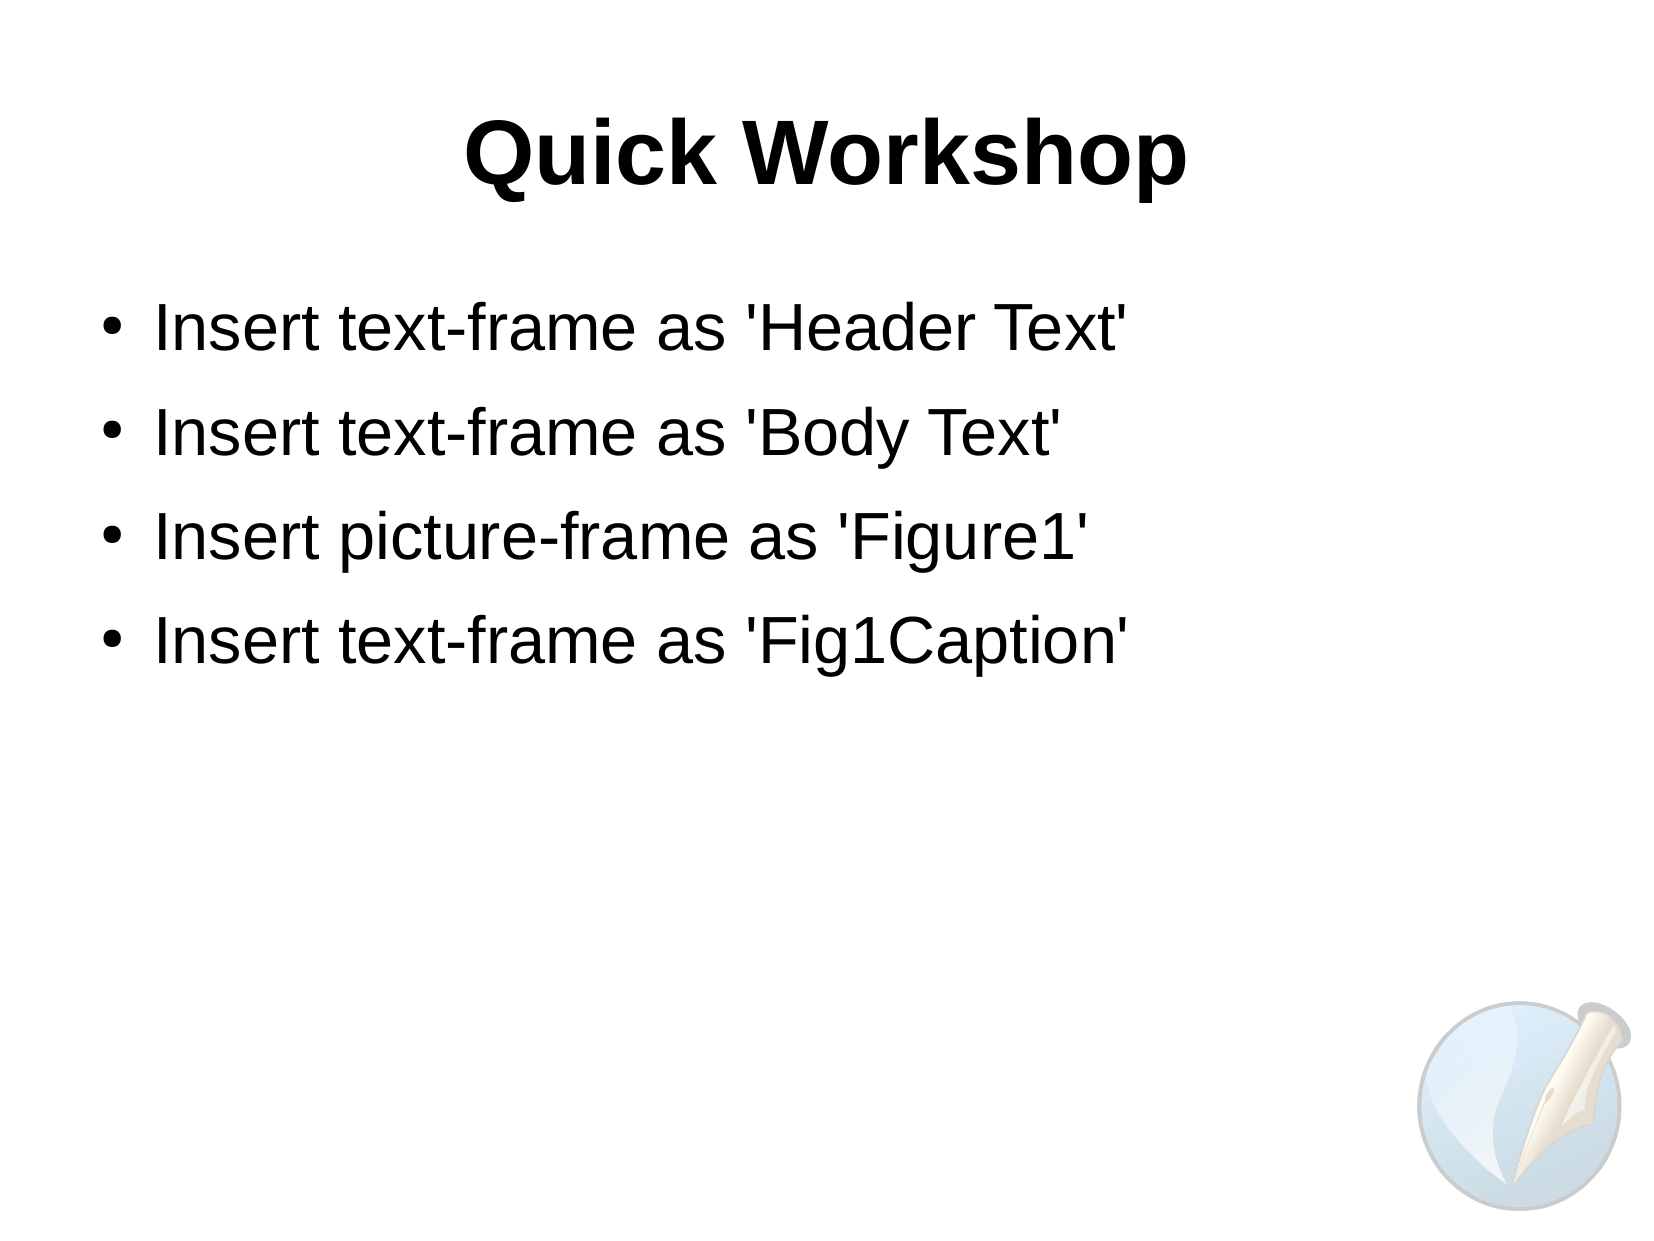

# Quick Workshop
Insert text-frame as 'Header Text'
Insert text-frame as 'Body Text'
Insert picture-frame as 'Figure1'
Insert text-frame as 'Fig1Caption'